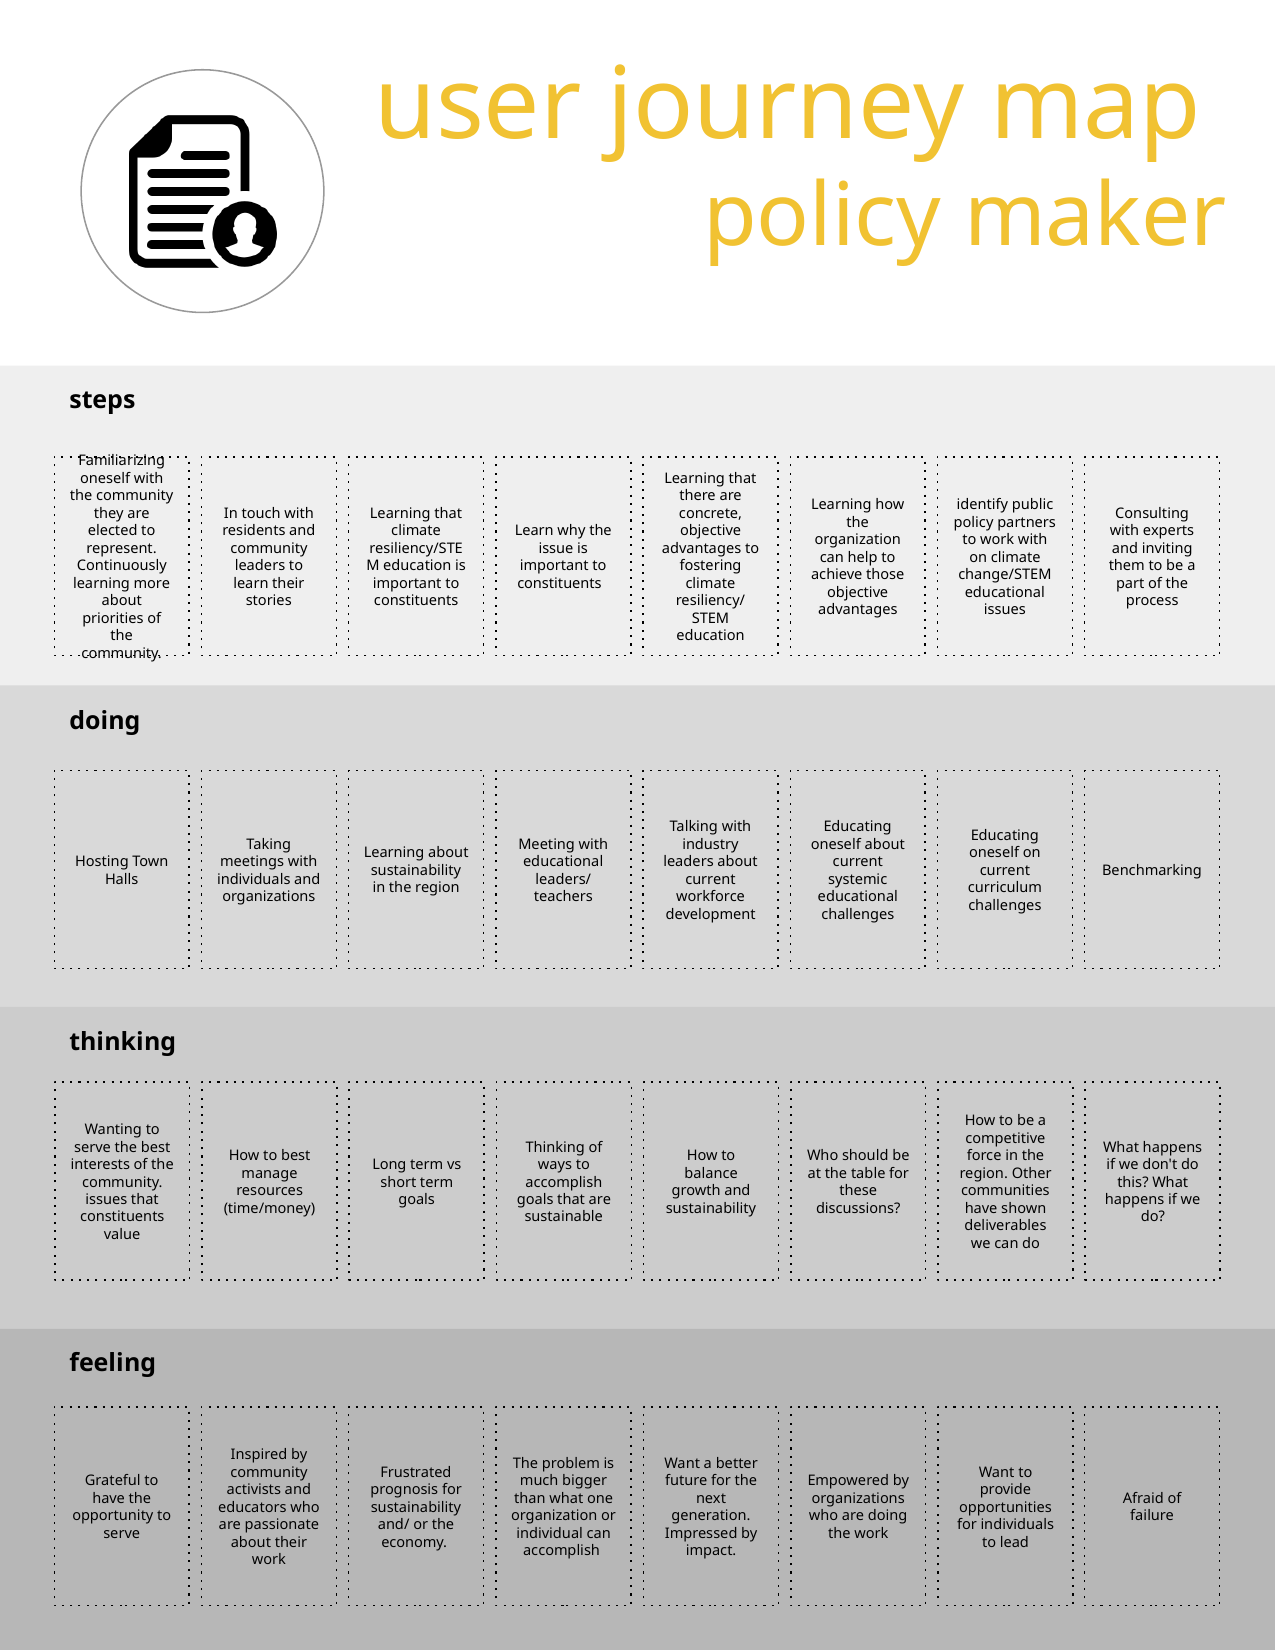

# user journey map
policy maker
steps
Familiarizing oneself with the community they are elected to represent. Continuously learning more about priorities of the community.
In touch with residents and community leaders to learn their stories
Learning that climate resiliency/STEM education is important to constituents
Learn why the issue is important to constituents
Learning that there are concrete, objective advantages to fostering climate resiliency/ STEM education
Learning how the organization can help to achieve those objective advantages
identify public policy partners to work with on climate change/STEM educational issues
Consulting with experts and inviting them to be a part of the process
doing
Hosting Town Halls
Taking meetings with individuals and organizations
Learning about sustainability in the region
Meeting with educational leaders/ teachers
Talking with industry leaders about current workforce development
Educating oneself about current systemic educational challenges
Educating oneself on current curriculum challenges
Benchmarking
thinking
Wanting to serve the best interests of the community. issues that constituents value
How to best manage resources (time/money)
Long term vs short term goals
Thinking of ways to accomplish goals that are sustainable
How to balance growth and sustainability
Who should be at the table for these discussions?
How to be a competitive force in the region. Other communities have shown deliverables we can do
What happens if we don't do this? What happens if we do?
feeling
Grateful to have the opportunity to serve
Inspired by community activists and educators who are passionate about their work
Frustrated prognosis for sustainability and/ or the economy.
The problem is much bigger than what one organization or individual can accomplish
Want a better future for the next generation. Impressed by impact.
Empowered by organizations who are doing the work
Want to provide opportunities for individuals to lead
Afraid of failure